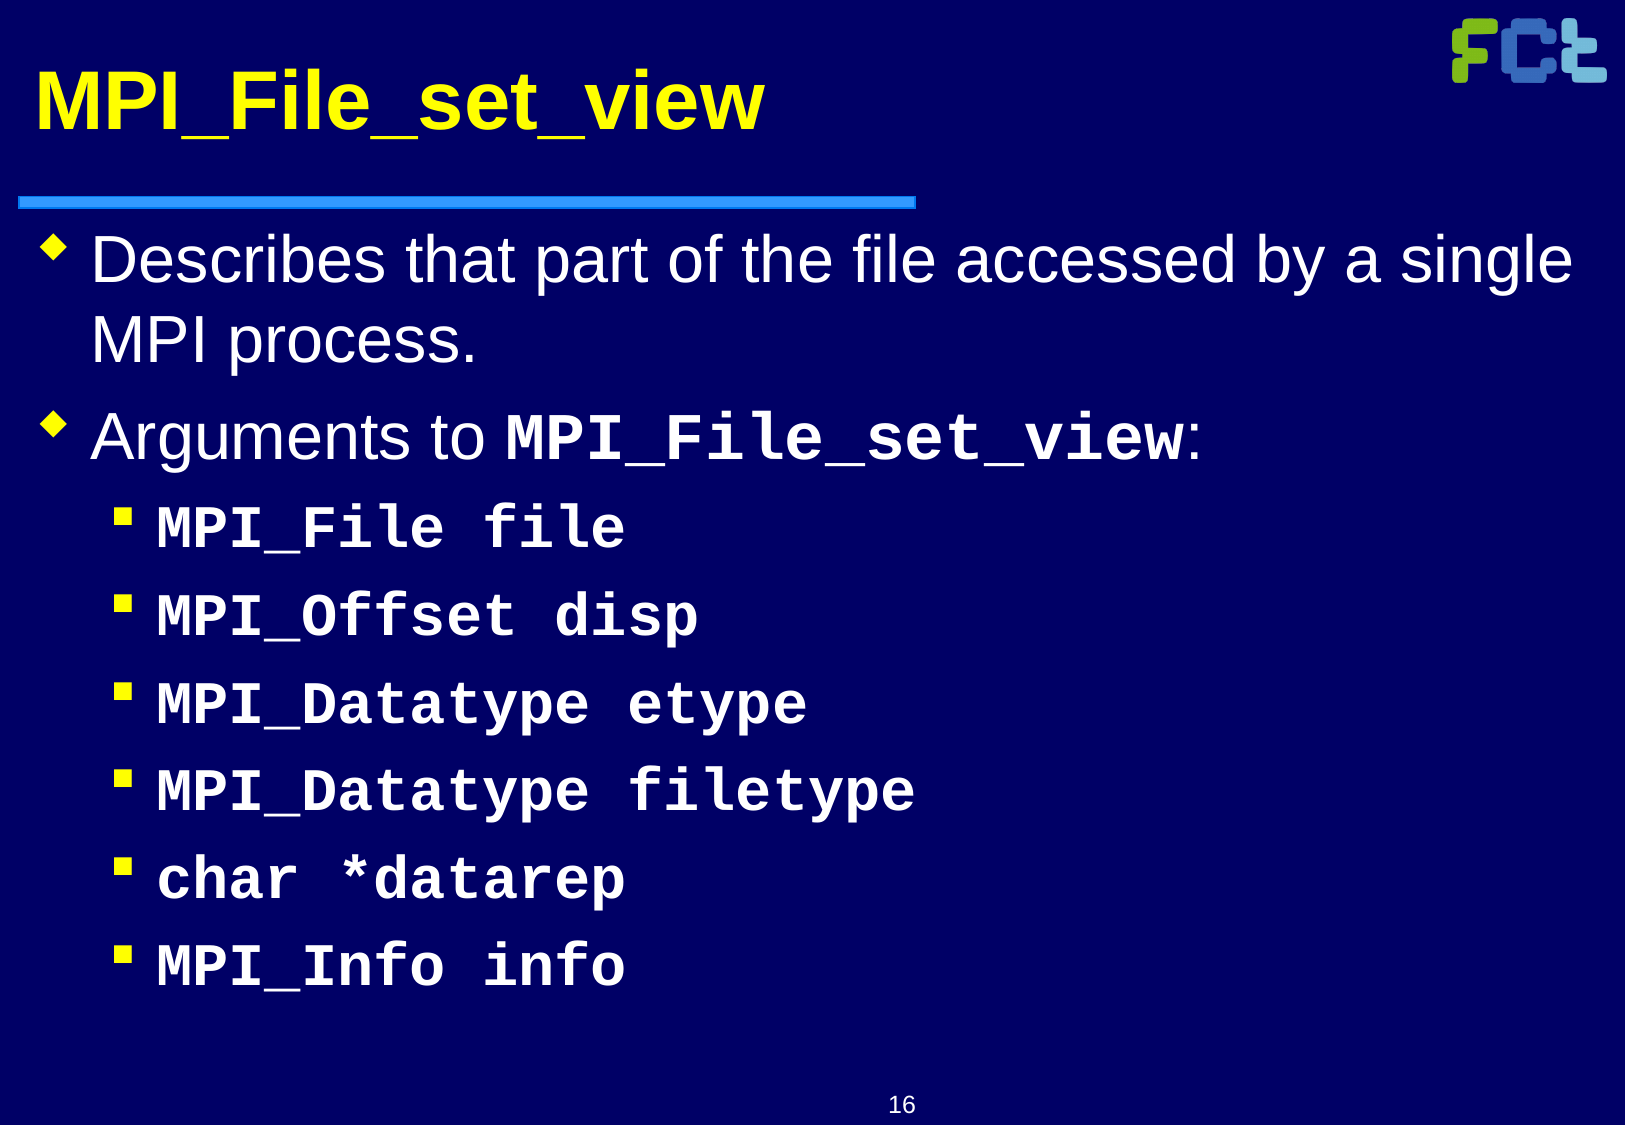

# MPI_File_set_view
Describes that part of the file accessed by a single MPI process.
Arguments to MPI_File_set_view:
MPI_File file
MPI_Offset disp
MPI_Datatype etype
MPI_Datatype filetype
char *datarep
MPI_Info info